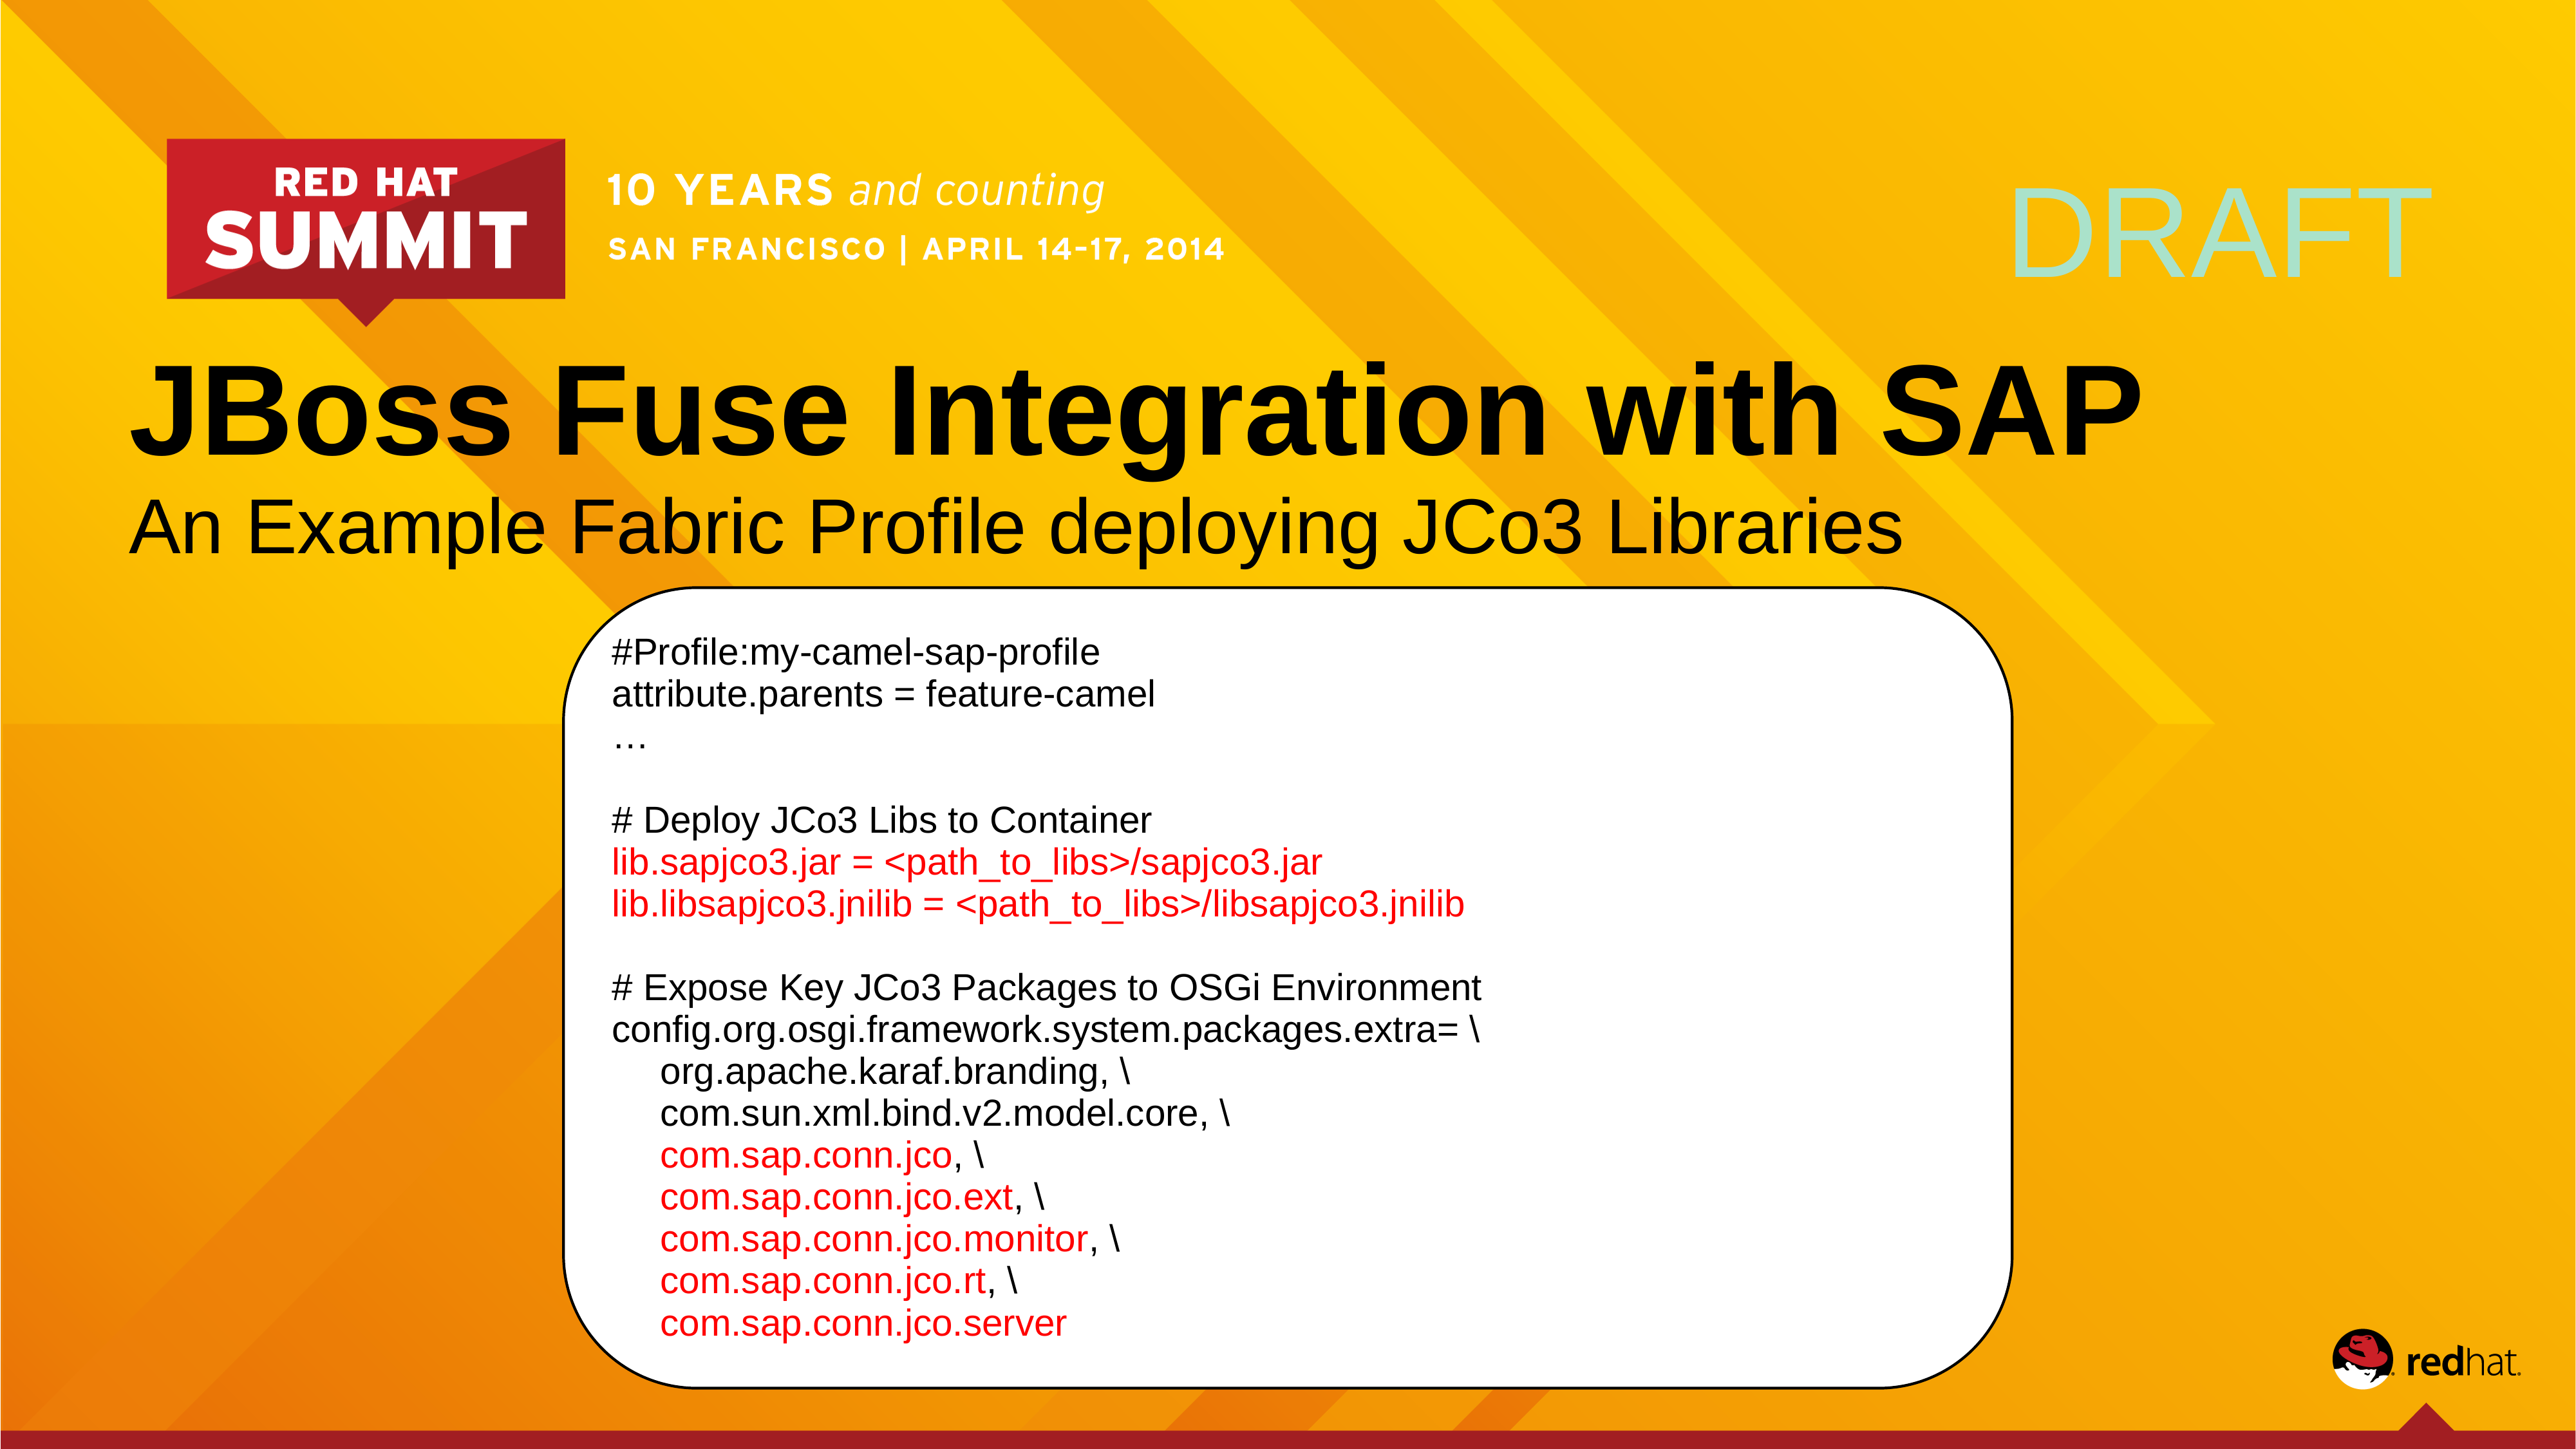

JBoss Fuse Integration with SAP
An Example Fabric Profile deploying JCo3 Libraries
#Profile:my-camel-sap-profile
attribute.parents = feature-camel
…
# Deploy JCo3 Libs to Container
lib.sapjco3.jar = <path_to_libs>/sapjco3.jar
lib.libsapjco3.jnilib = <path_to_libs>/libsapjco3.jnilib
# Expose Key JCo3 Packages to OSGi Environment
config.org.osgi.framework.system.packages.extra= \
	org.apache.karaf.branding, \
	com.sun.xml.bind.v2.model.core, \
	com.sap.conn.jco, \
	com.sap.conn.jco.ext, \
	com.sap.conn.jco.monitor, \
	com.sap.conn.jco.rt, \
	com.sap.conn.jco.server